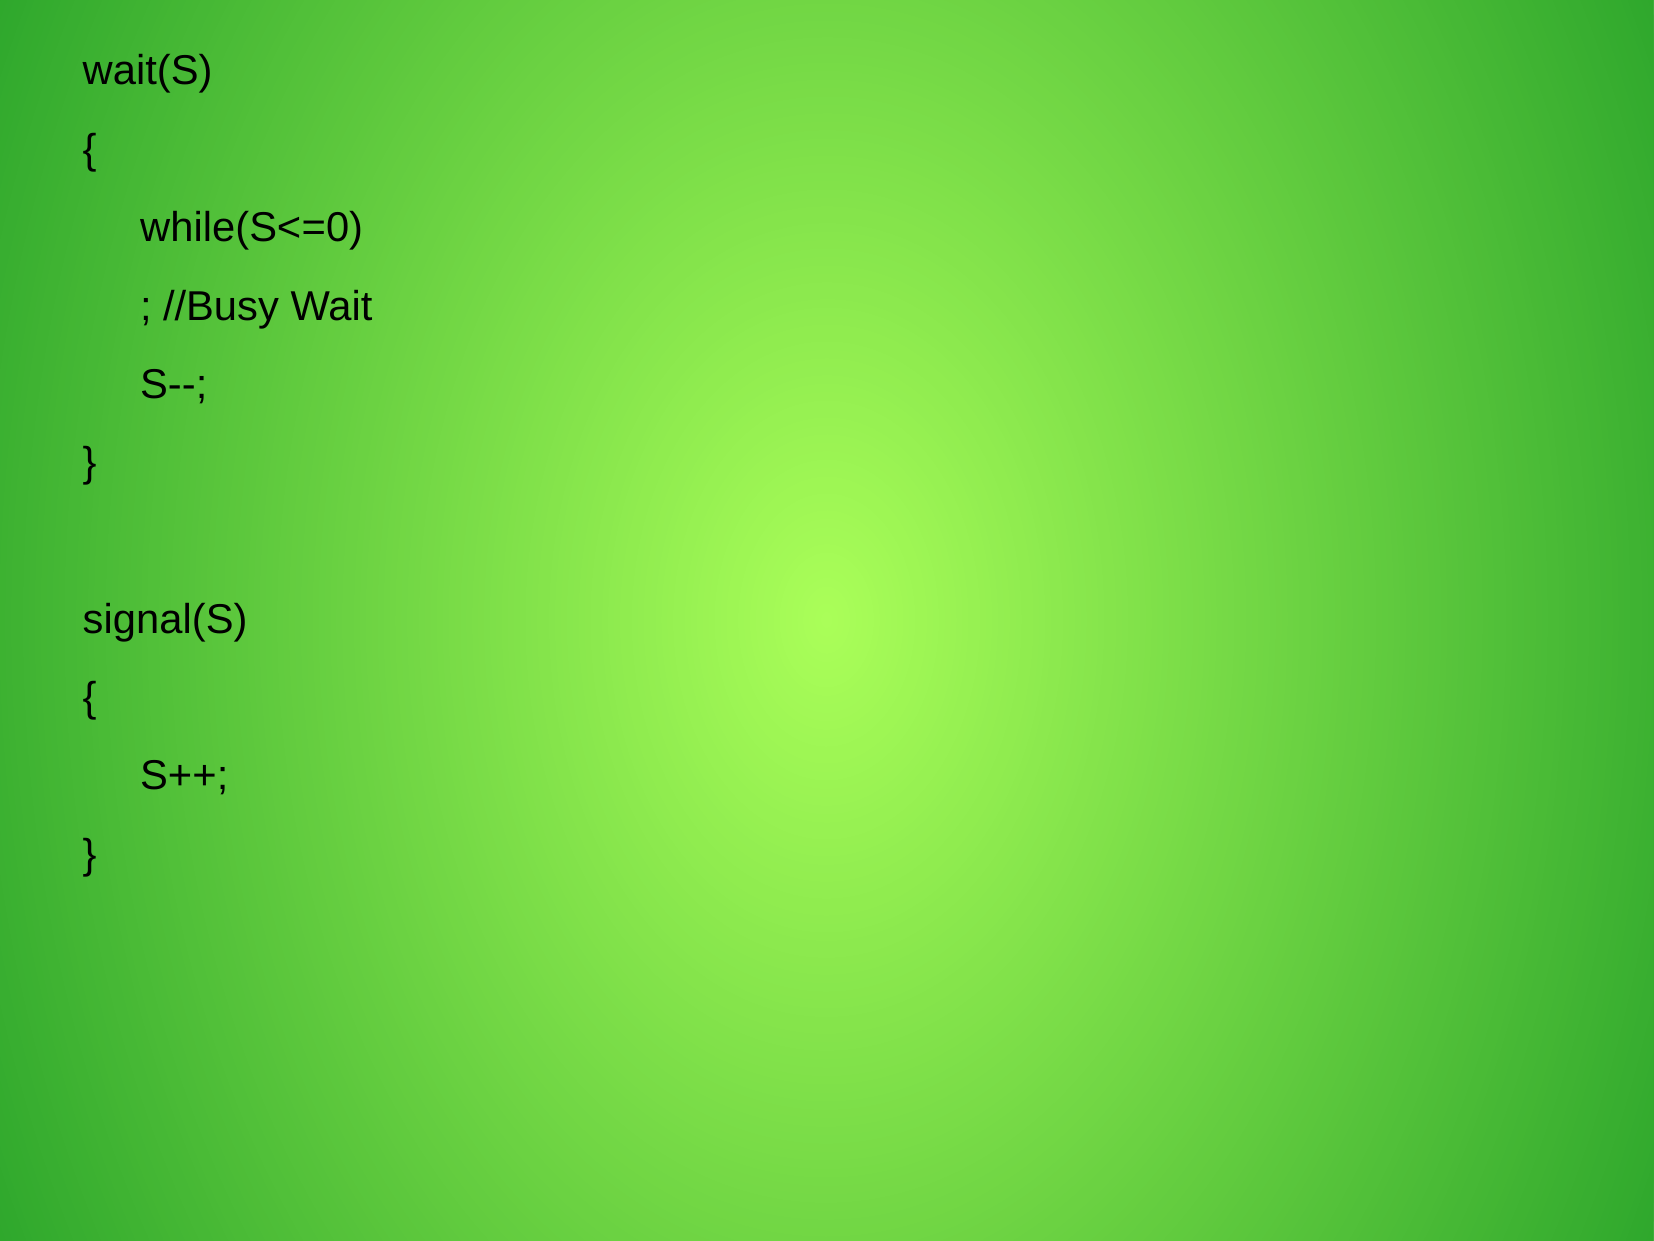

# wait(S)
{
 while(S<=0)
 ; //Busy Wait
 S--;
}
signal(S)
{
 S++;
}